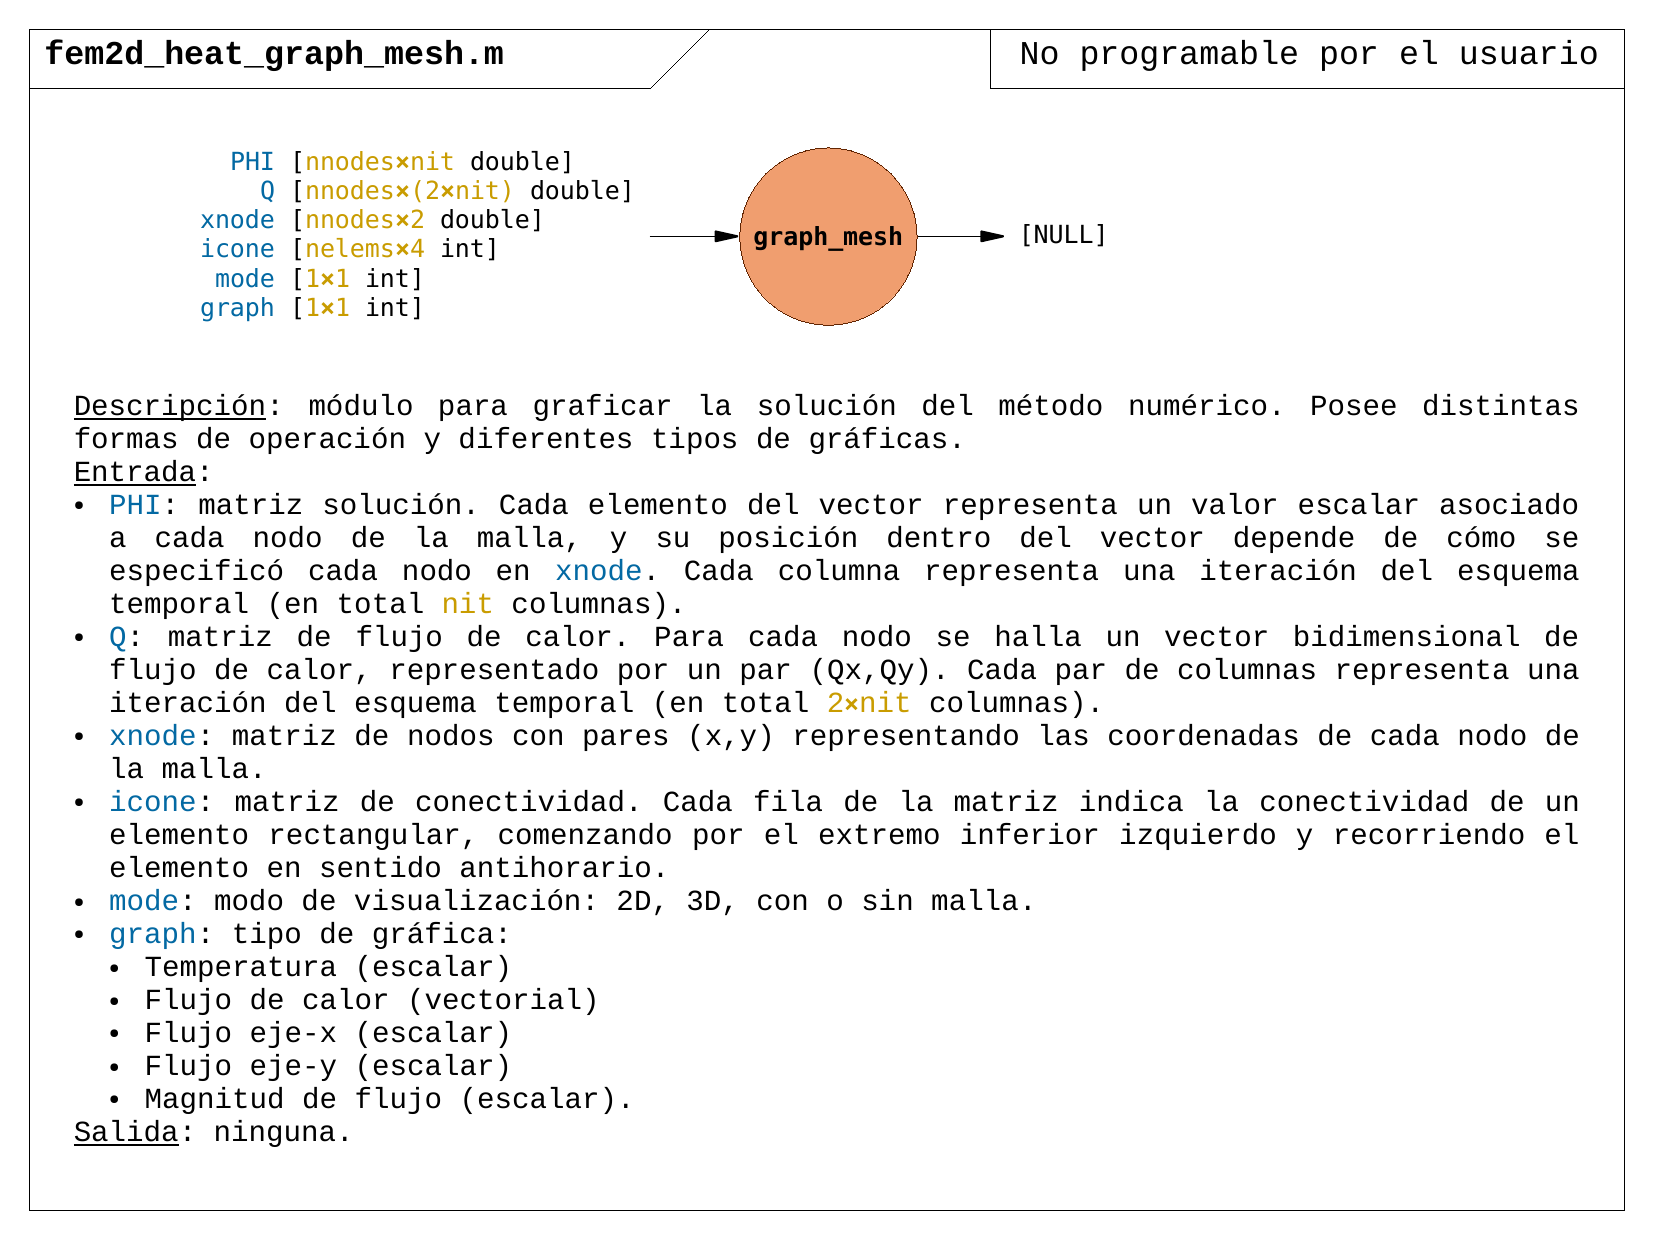

fem2d_heat_graph_mesh.m
No programable por el usuario
PHI [nnodes×nit double]
Q [nnodes×(2×nit) double]
xnode [nnodes×2 double]
icone [nelems×4 int]
mode [1×1 int]
graph [1×1 int]
graph_mesh
[NULL]
Descripción: módulo para graficar la solución del método numérico. Posee distintas formas de operación y diferentes tipos de gráficas.
Entrada:
PHI: matriz solución. Cada elemento del vector representa un valor escalar asociado a cada nodo de la malla, y su posición dentro del vector depende de cómo se especificó cada nodo en xnode. Cada columna representa una iteración del esquema temporal (en total nit columnas).
Q: matriz de flujo de calor. Para cada nodo se halla un vector bidimensional de flujo de calor, representado por un par (Qx,Qy). Cada par de columnas representa una iteración del esquema temporal (en total 2×nit columnas).
xnode: matriz de nodos con pares (x,y) representando las coordenadas de cada nodo de la malla.
icone: matriz de conectividad. Cada fila de la matriz indica la conectividad de un elemento rectangular, comenzando por el extremo inferior izquierdo y recorriendo el elemento en sentido antihorario.
mode: modo de visualización: 2D, 3D, con o sin malla.
graph: tipo de gráfica:
Temperatura (escalar)
Flujo de calor (vectorial)
Flujo eje-x (escalar)
Flujo eje-y (escalar)
Magnitud de flujo (escalar).
Salida: ninguna.